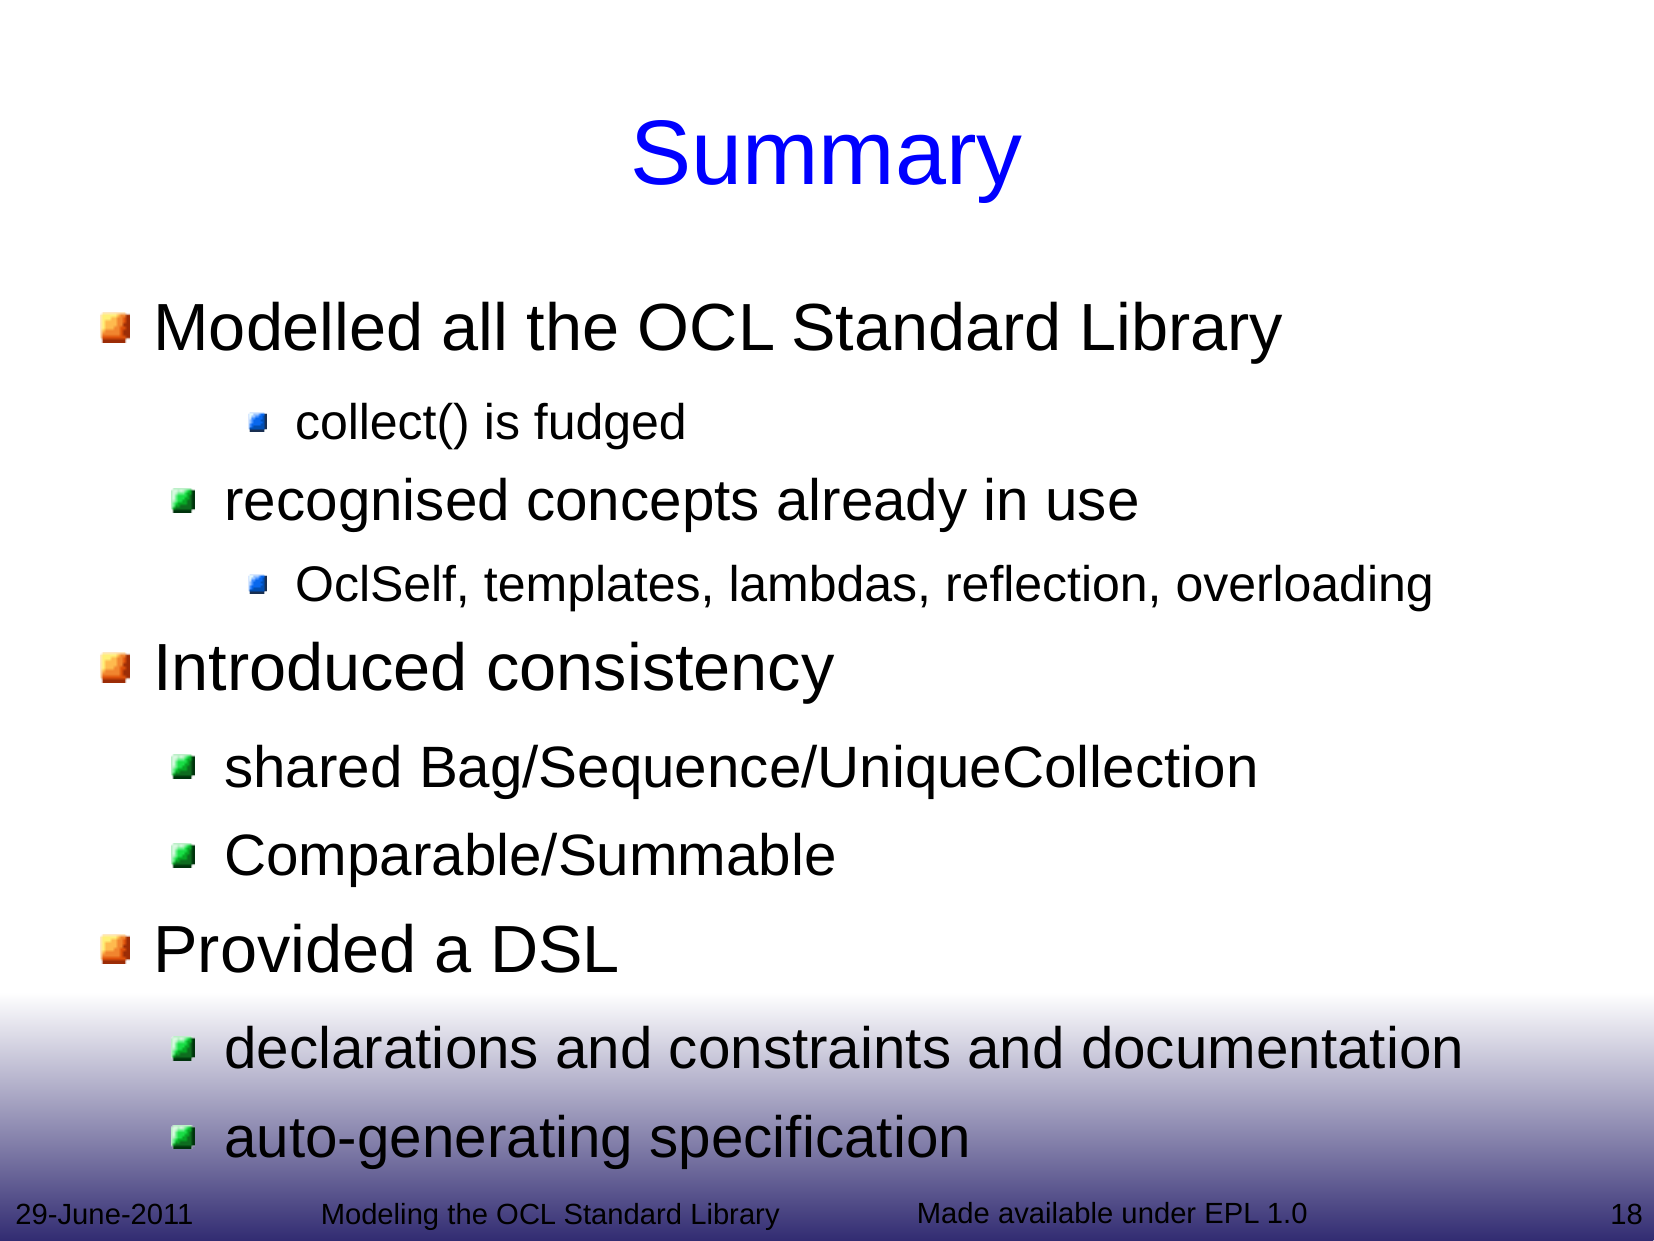

# Summary
Modelled all the OCL Standard Library
collect() is fudged
recognised concepts already in use
OclSelf, templates, lambdas, reflection, overloading
Introduced consistency
shared Bag/Sequence/UniqueCollection
Comparable/Summable
Provided a DSL
declarations and constraints and documentation
auto-generating specification
29-June-2011
Modeling the OCL Standard Library
18